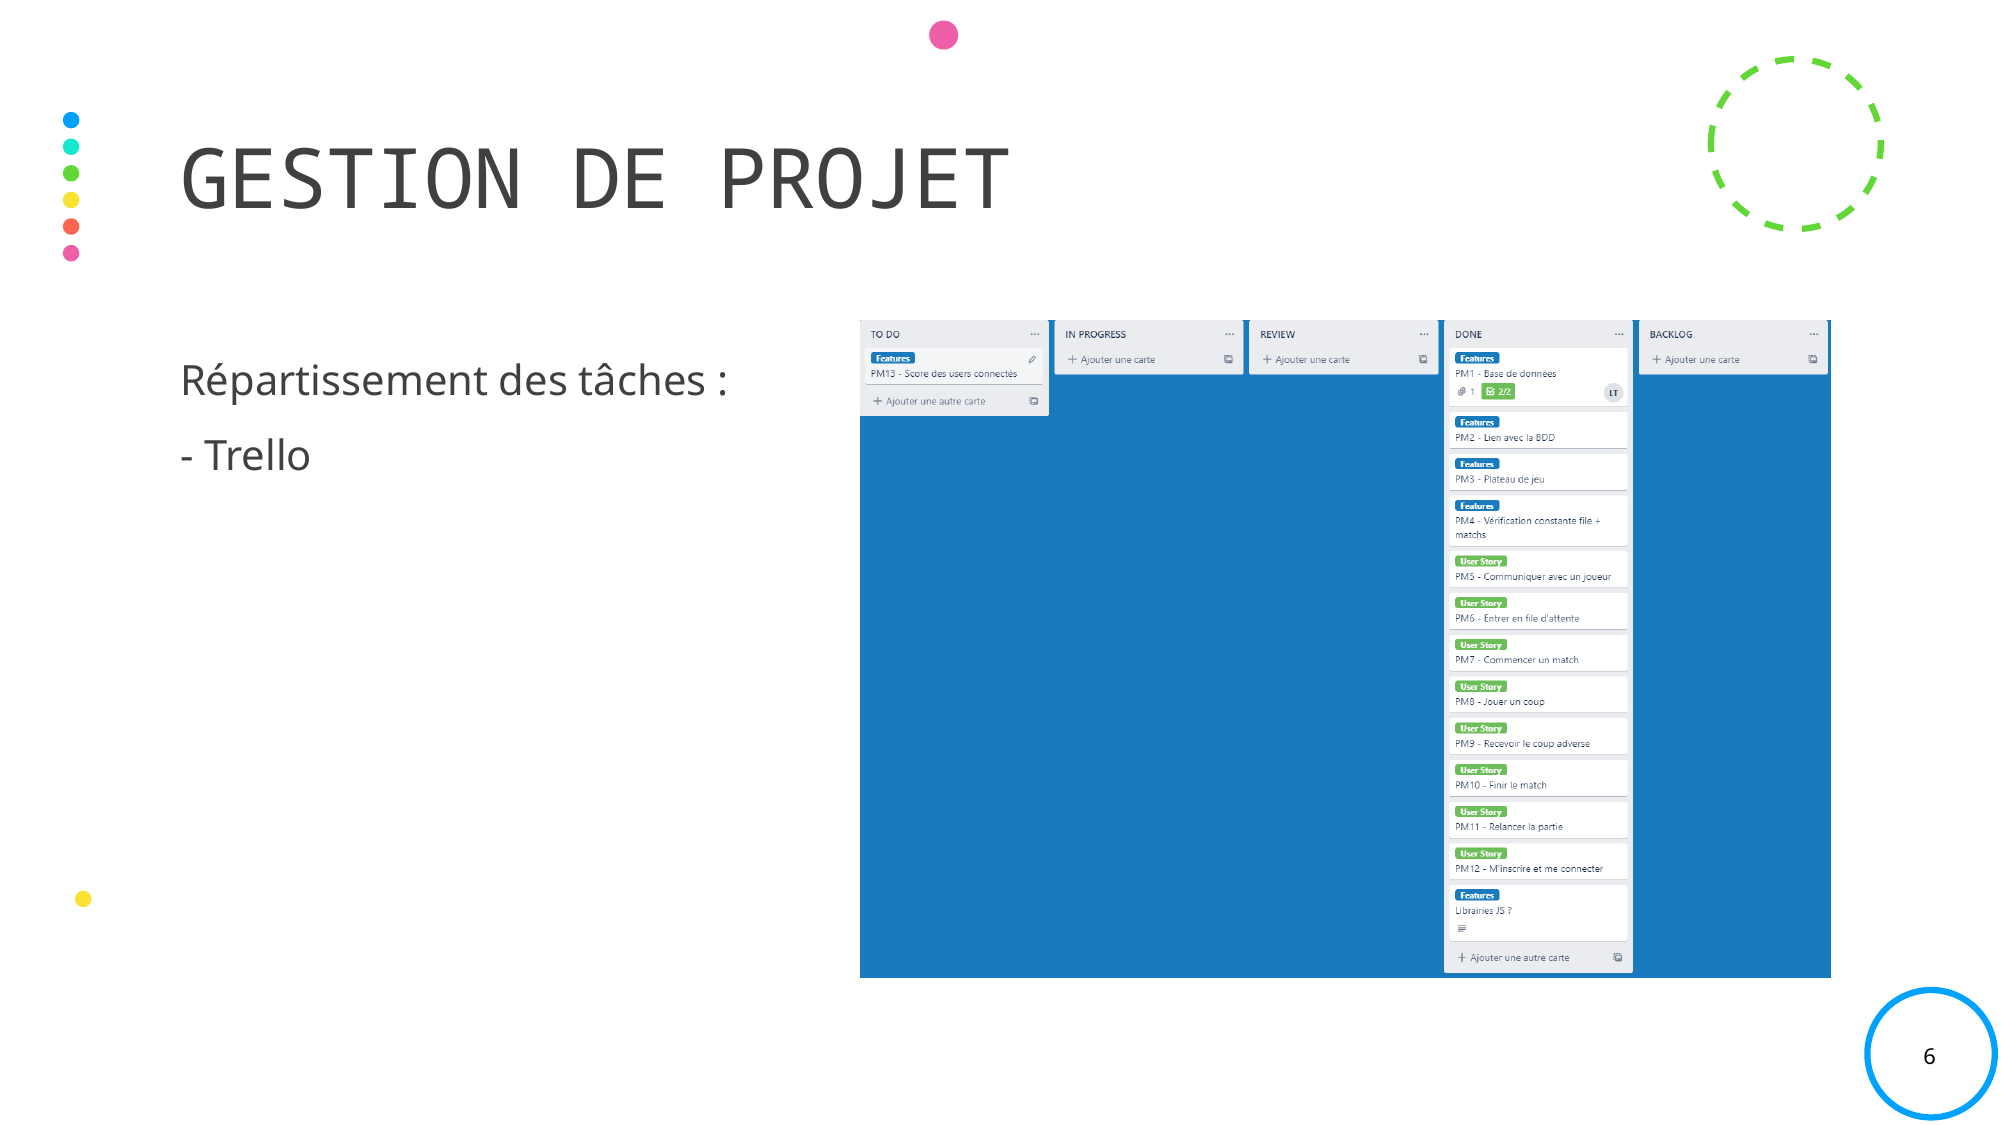

GESTION DE PROJET
# Répartissement des tâches :
- Trello